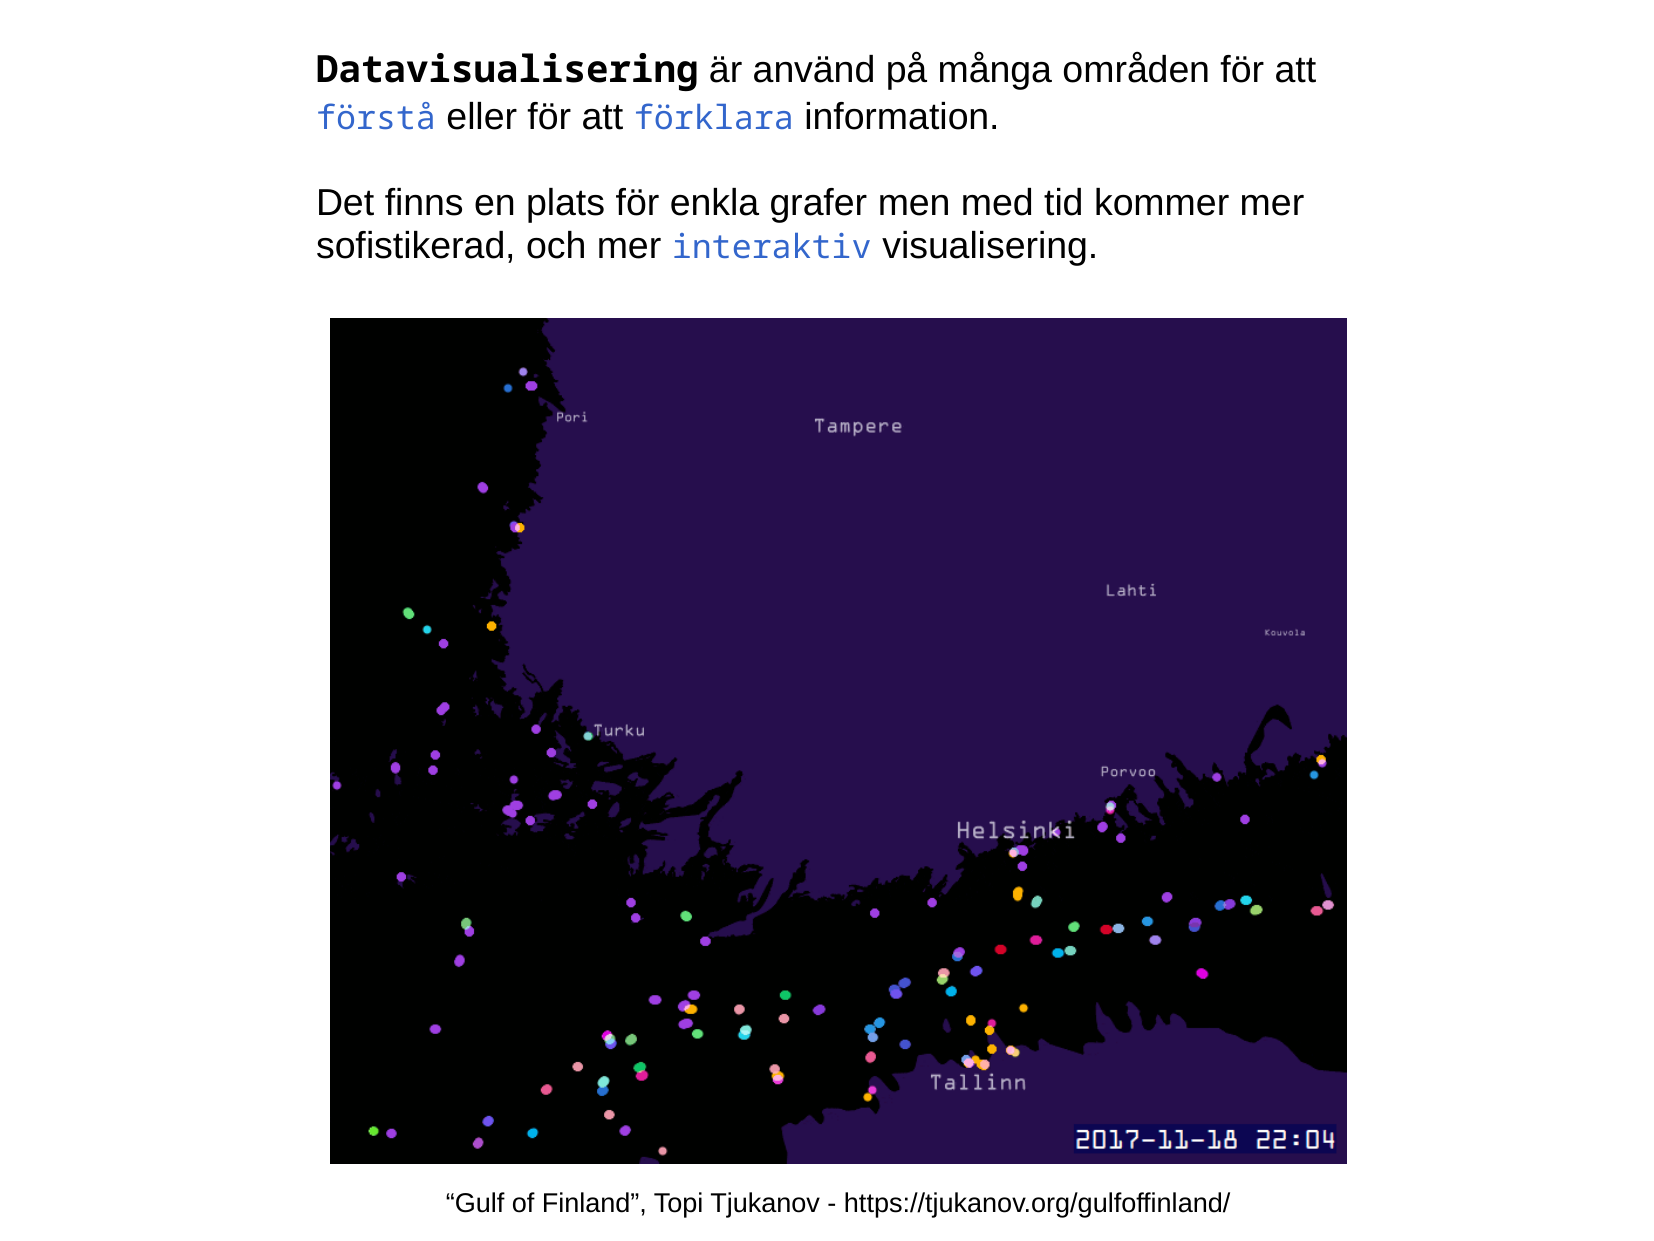

Datavisualisering är använd på många områden för att förstå eller för att förklara information.
Det finns en plats för enkla grafer men med tid kommer mer sofistikerad, och mer interaktiv visualisering.
“Gulf of Finland”, Topi Tjukanov - https://tjukanov.org/gulfoffinland/